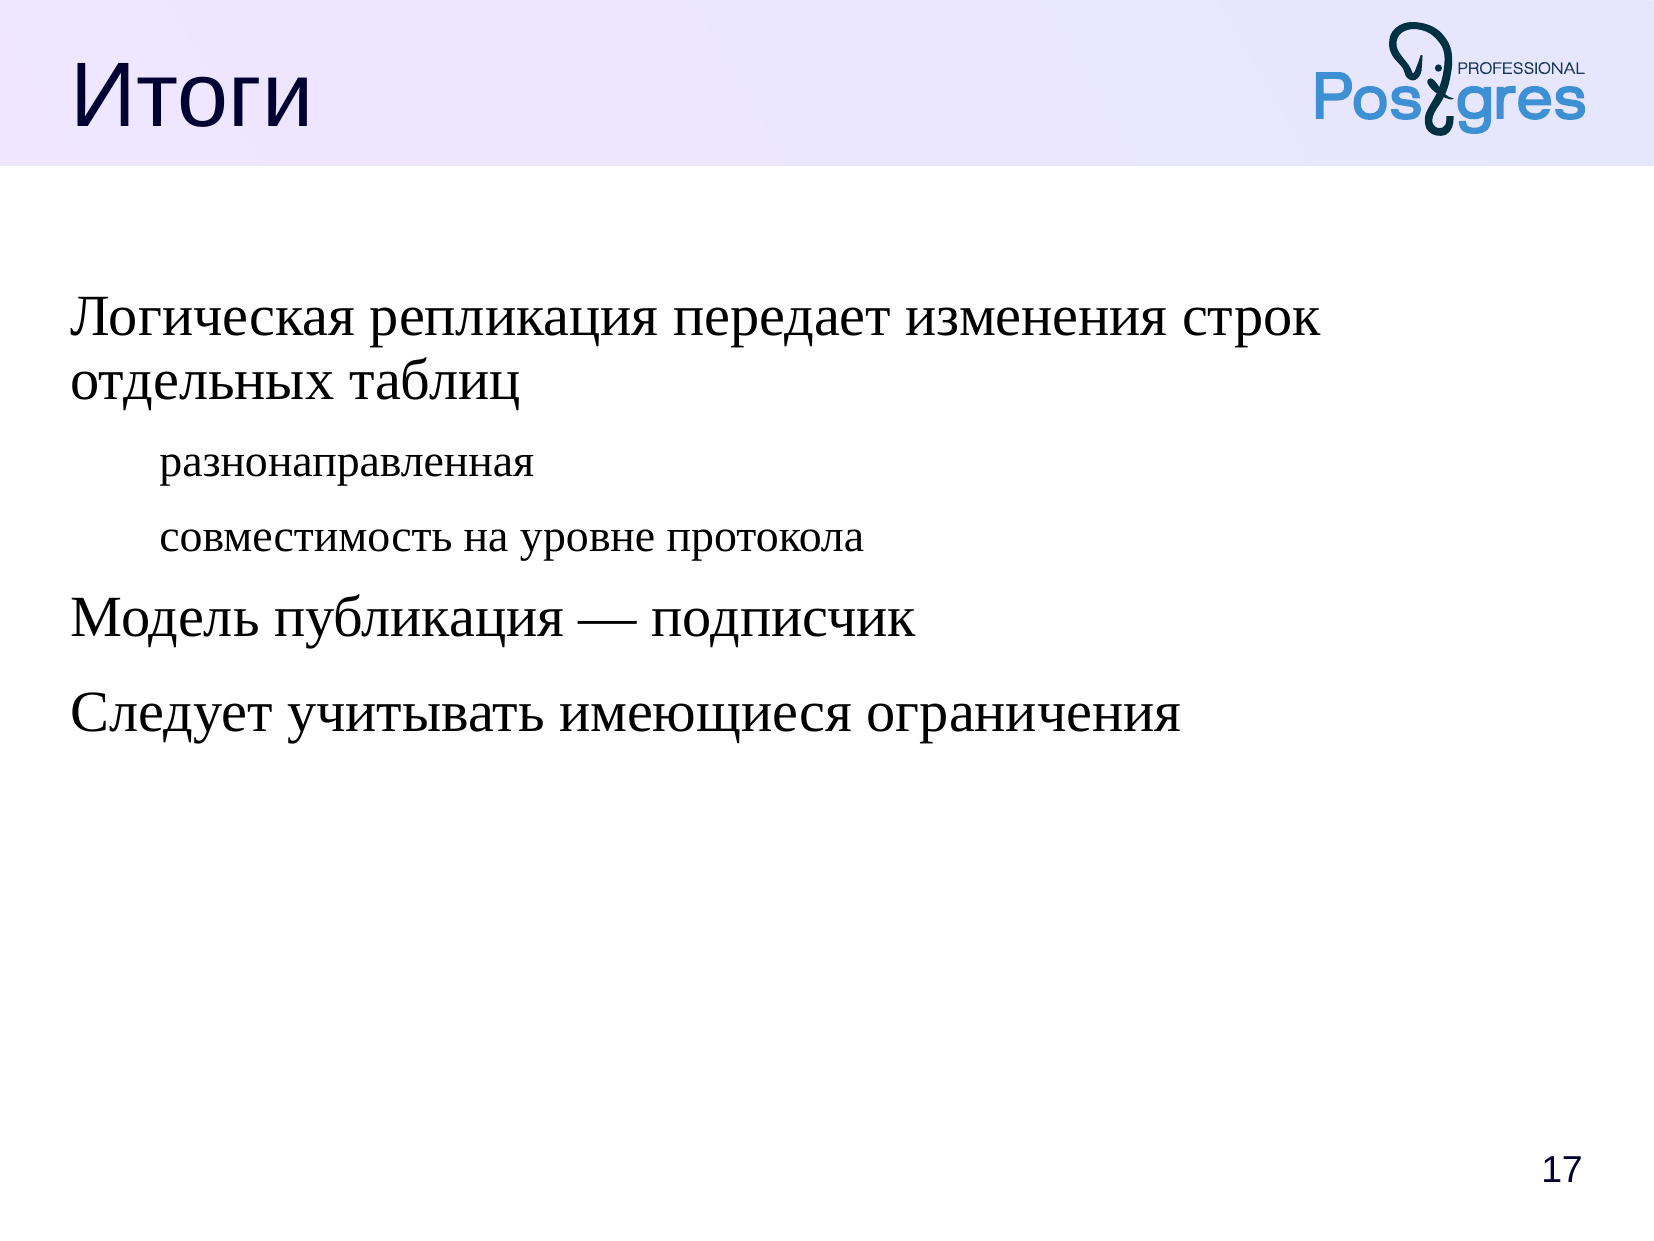

# Итоги
Логическая репликация передает изменения строк
отдельных таблиц
разнонаправленная
совместимость на уровне протокола
Модель публикация — подписчик
Следует учитывать имеющиеся ограничения